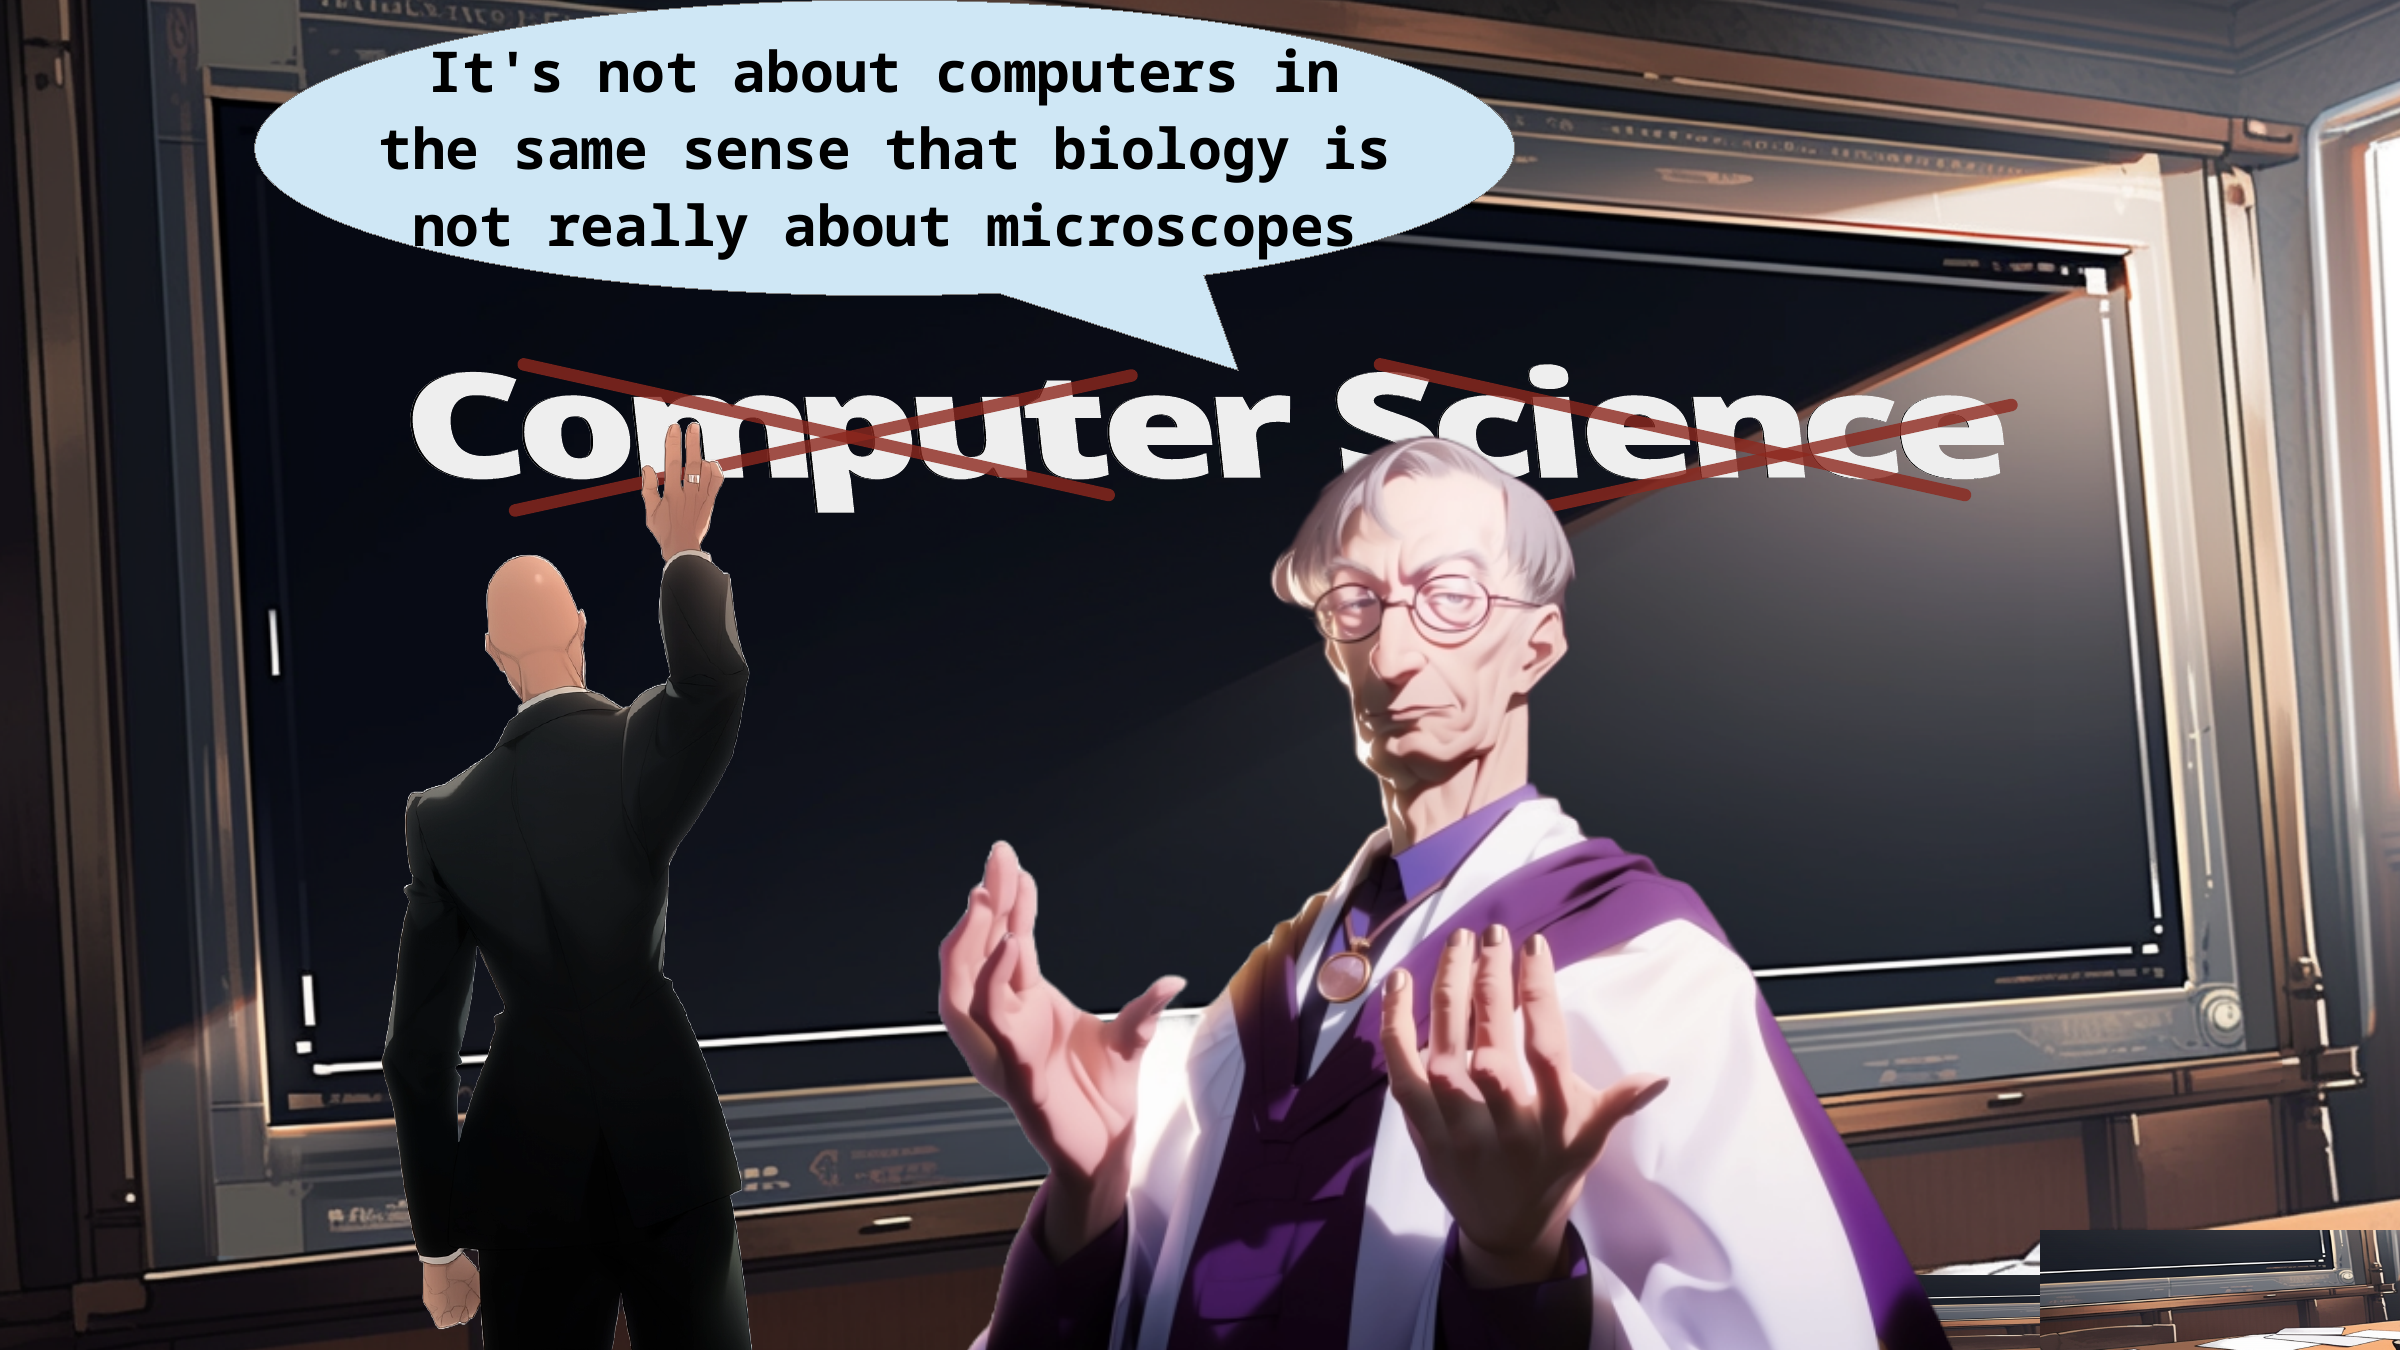

It's not about computers in
the same sense that biology is
not really about microscopes
Computer Science